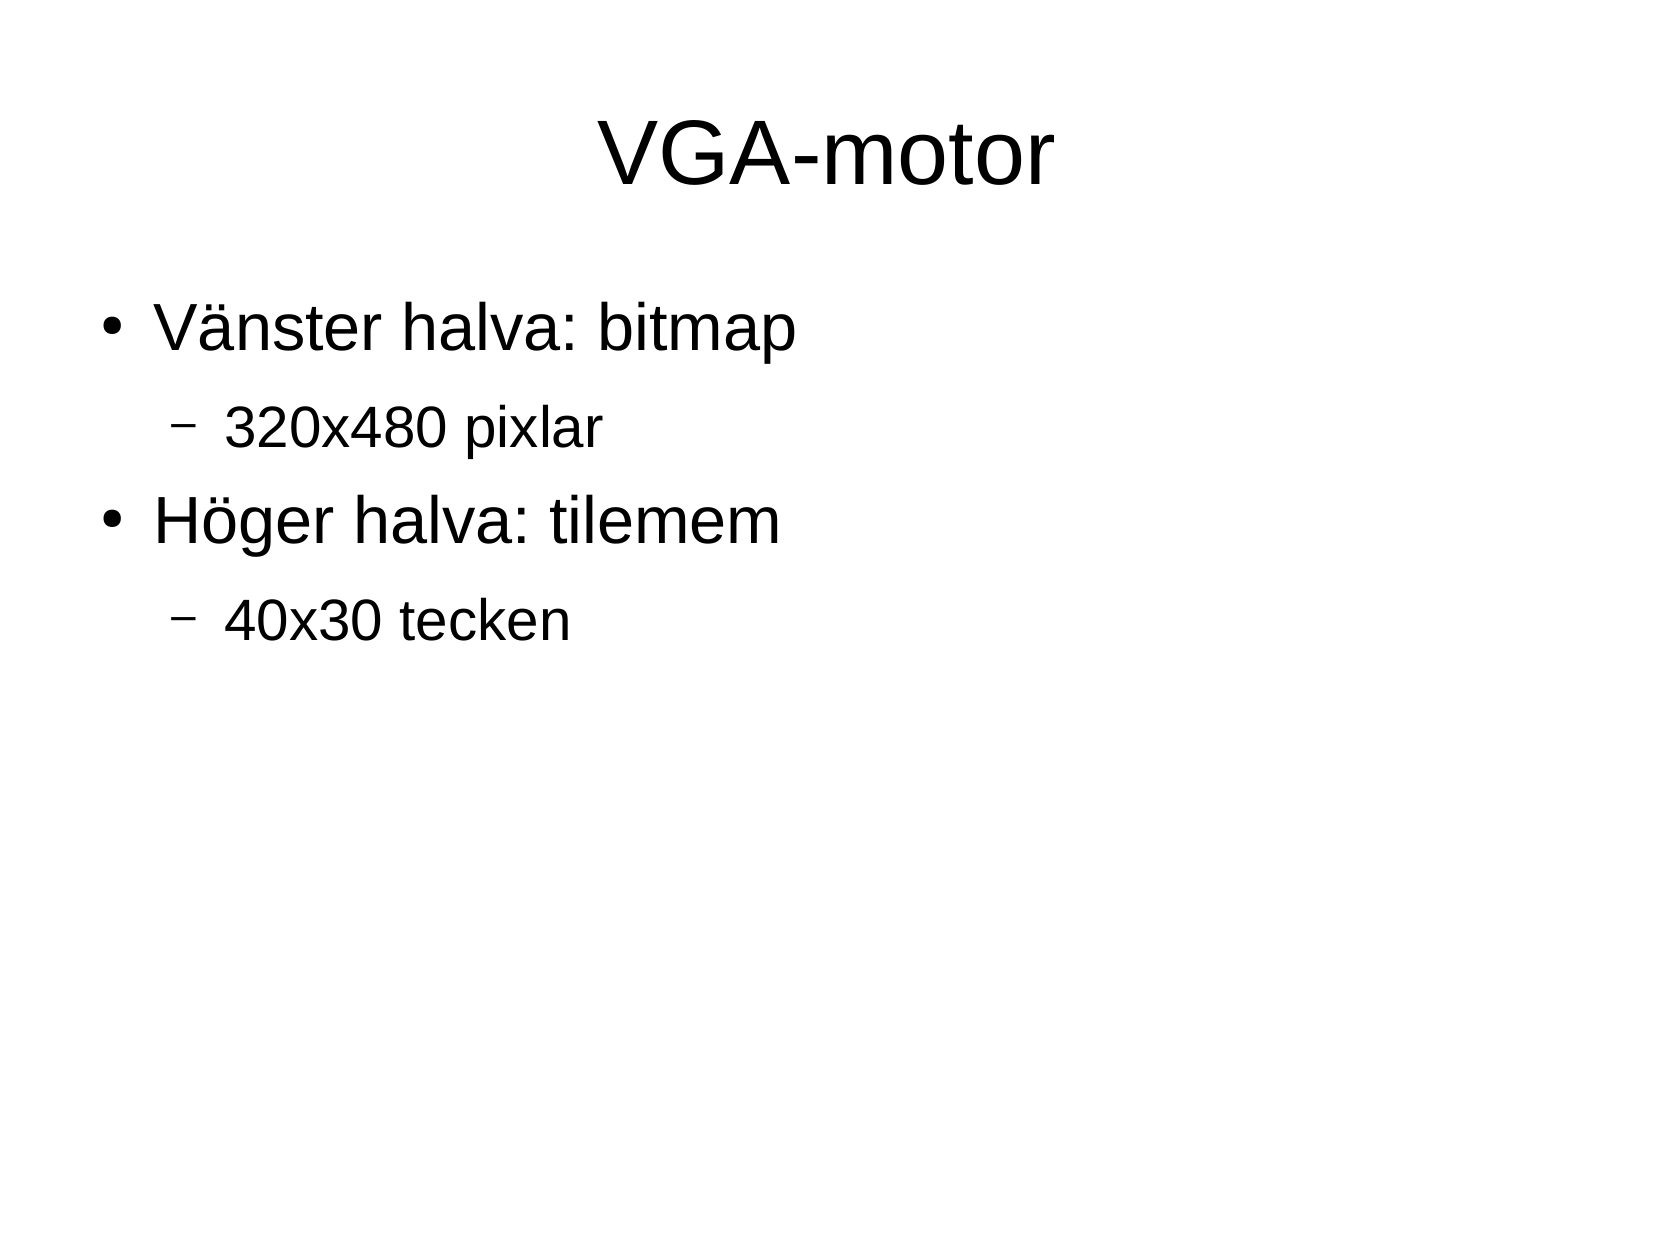

# VGA-motor
Vänster halva: bitmap
320x480 pixlar
Höger halva: tilemem
40x30 tecken